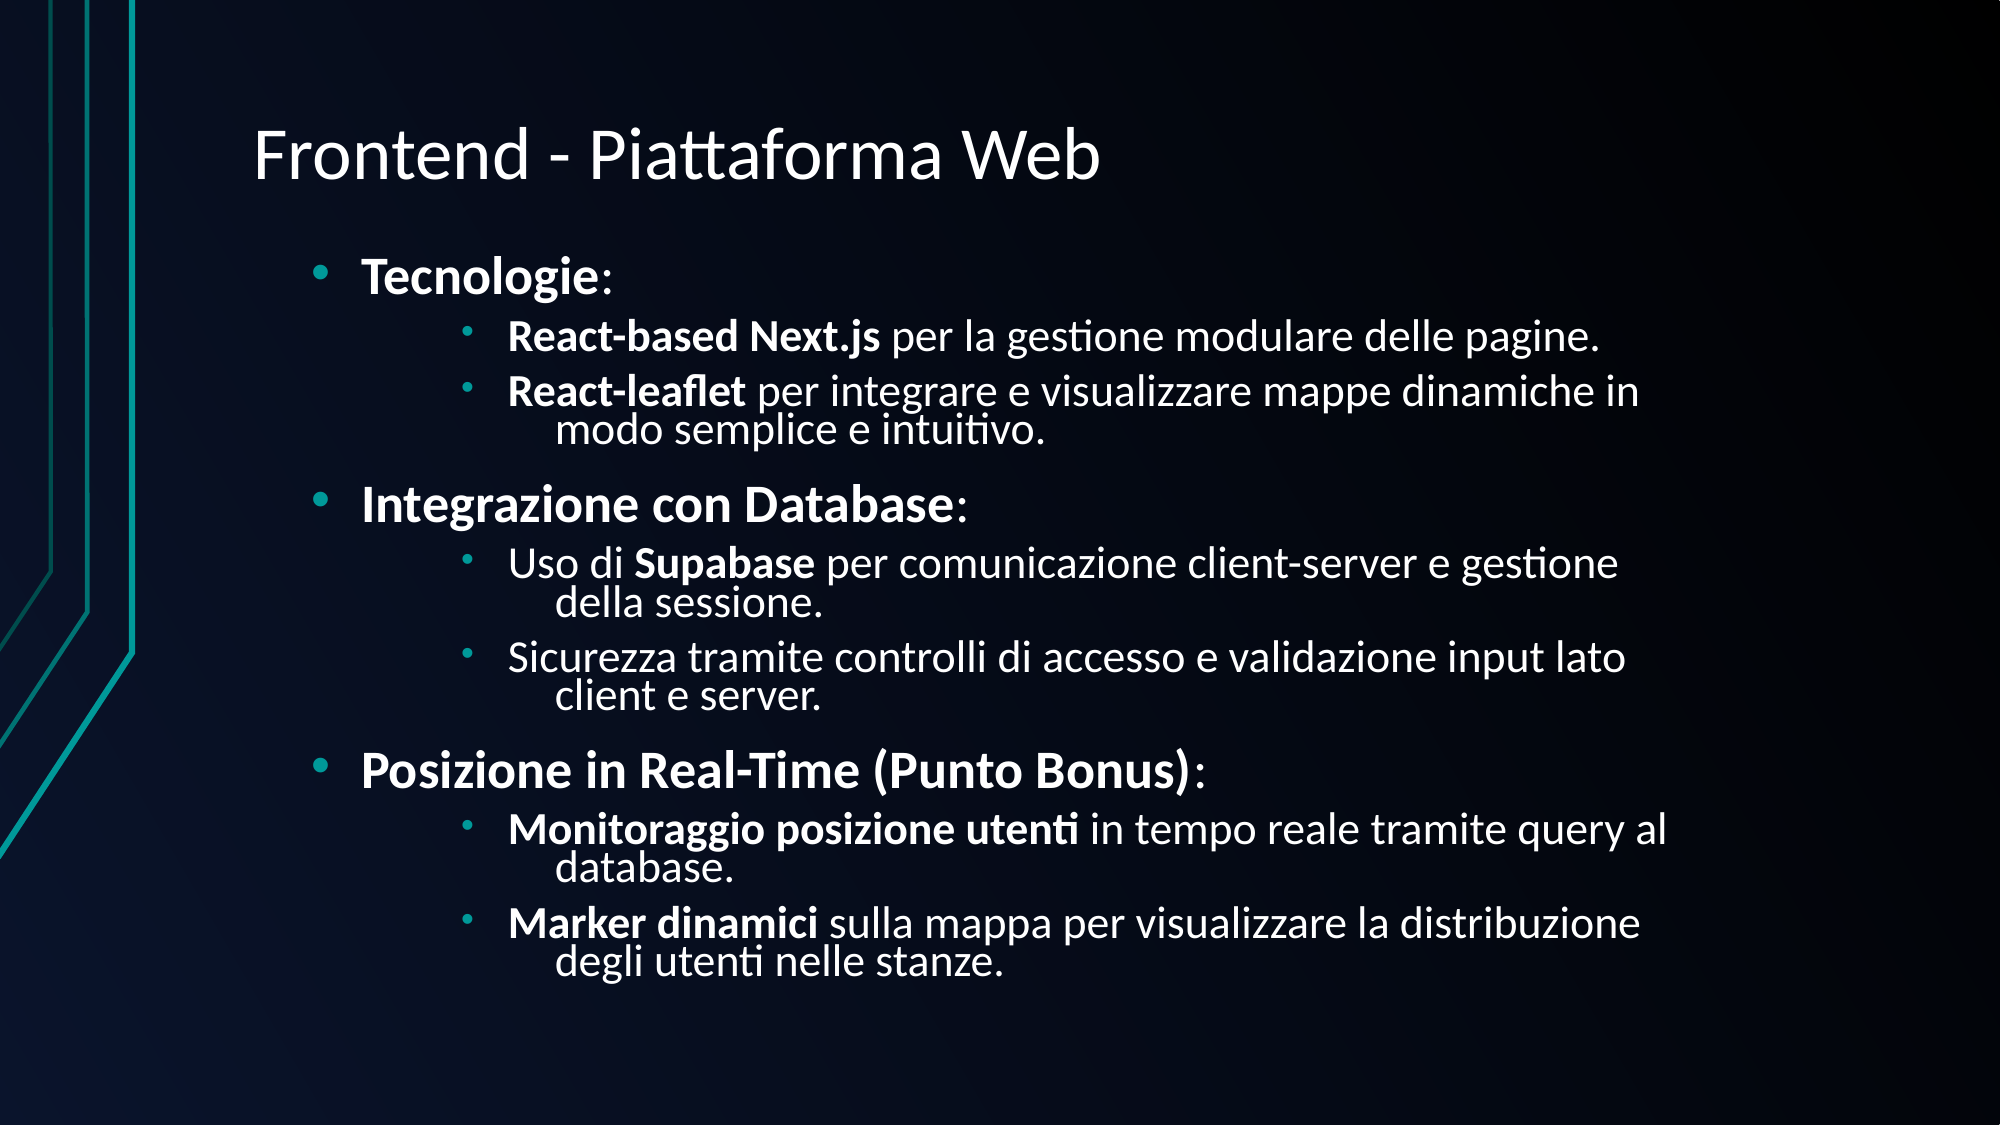

Frontend - Piattaforma Web
# Tecnologie:
React-based Next.js per la gestione modulare delle pagine.
React-leaflet per integrare e visualizzare mappe dinamiche in modo semplice e intuitivo.
Integrazione con Database:
Uso di Supabase per comunicazione client-server e gestione della sessione.
Sicurezza tramite controlli di accesso e validazione input lato client e server.
Posizione in Real-Time (Punto Bonus):
Monitoraggio posizione utenti in tempo reale tramite query al database.
Marker dinamici sulla mappa per visualizzare la distribuzione degli utenti nelle stanze.